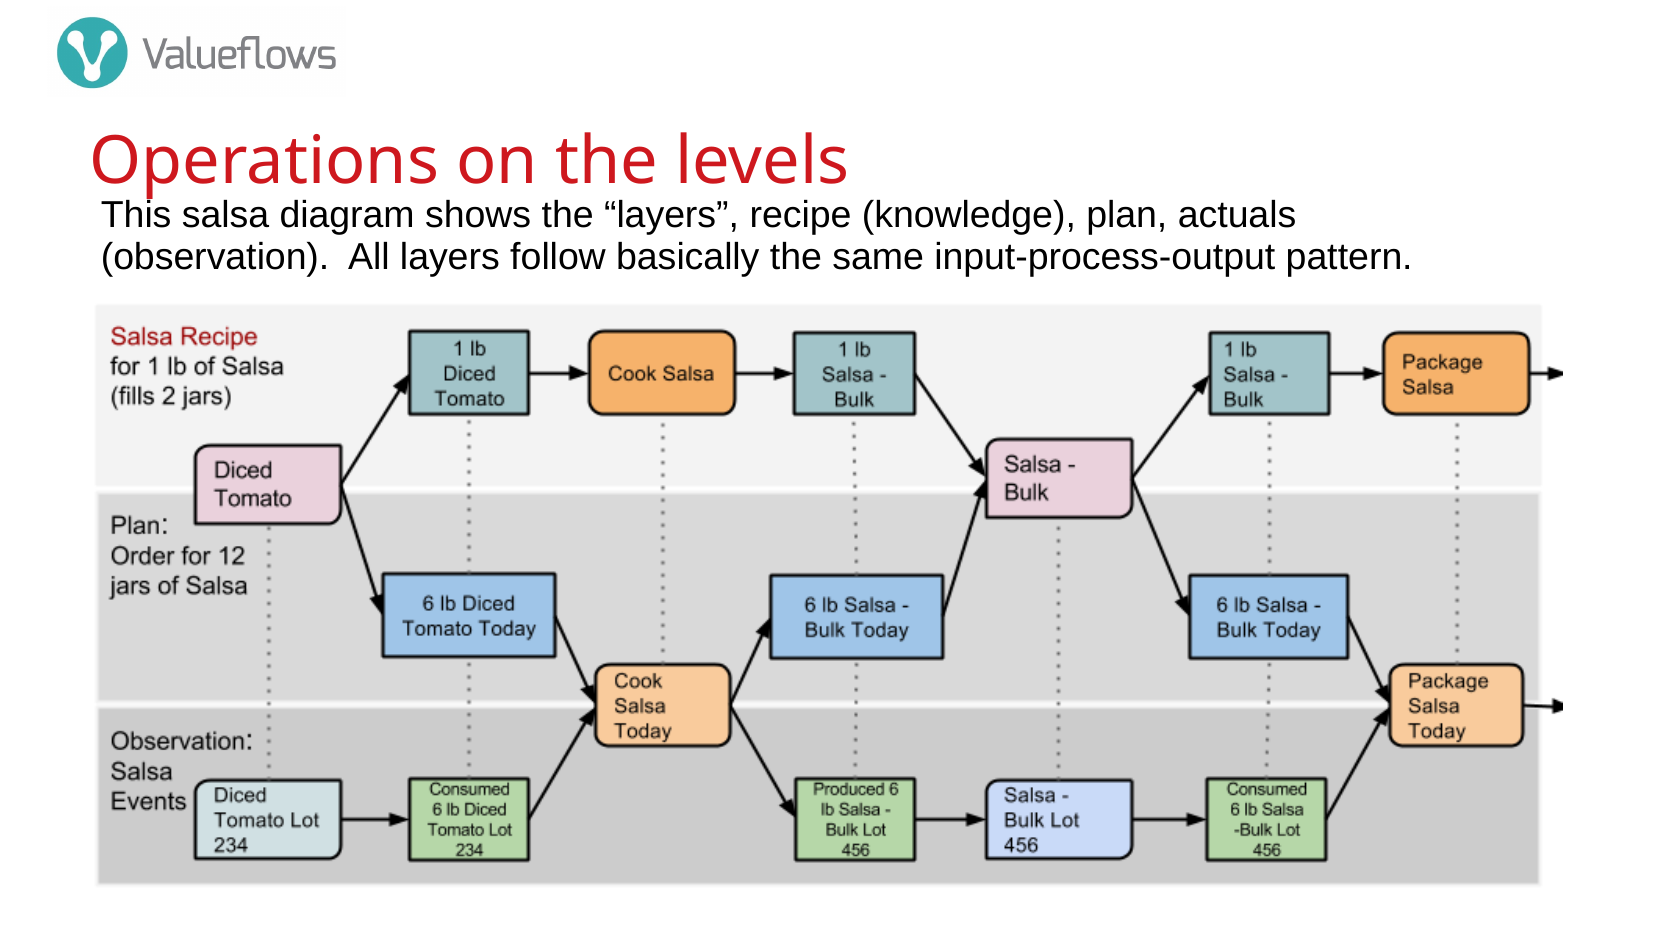

Operations on the levels
This salsa diagram shows the “layers”, recipe (knowledge), plan, actuals (observation). All layers follow basically the same input-process-output pattern.